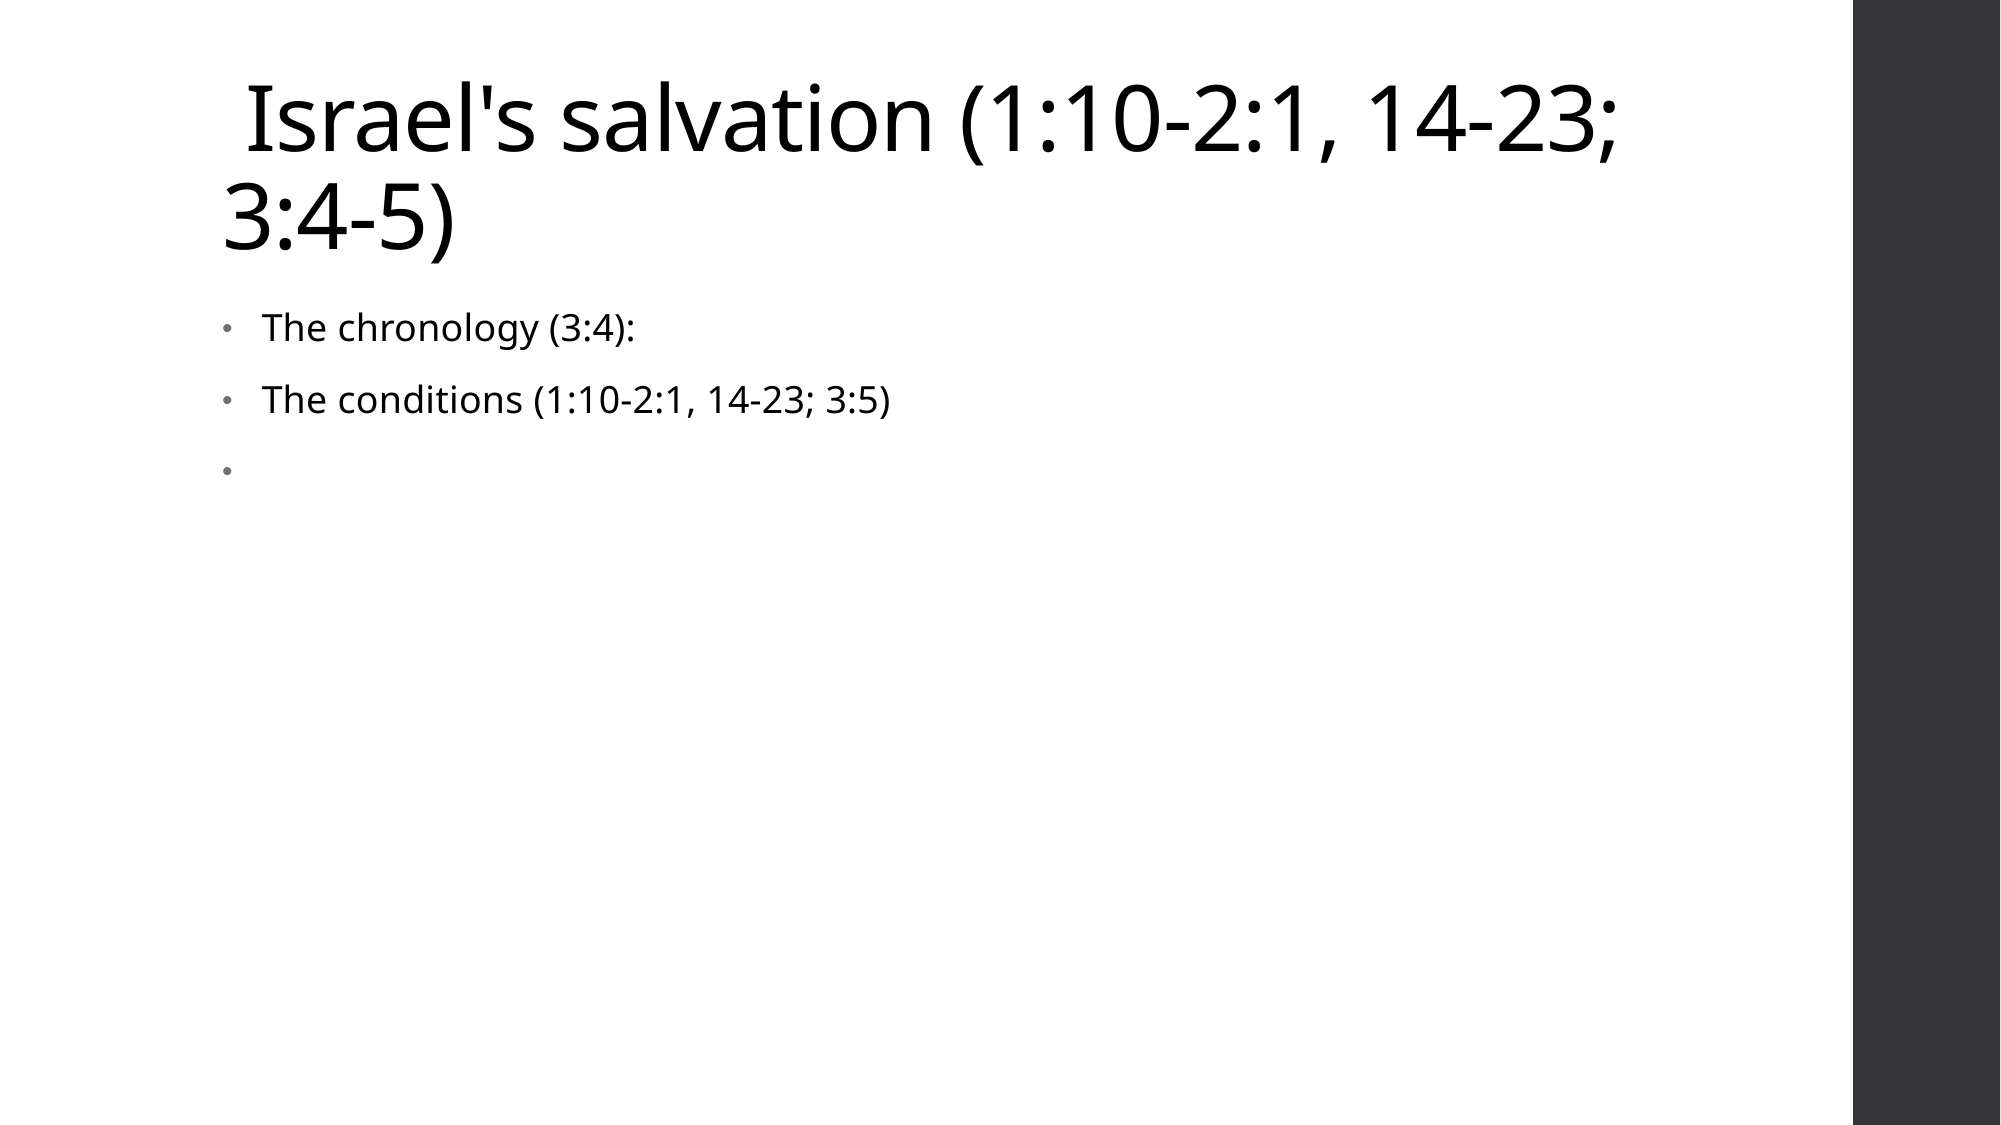

# Israel's salvation (1:10-2:1, 14-23; 3:4-5)
 The chronology (3:4):
 The conditions (1:10-2:1, 14-23; 3:5)